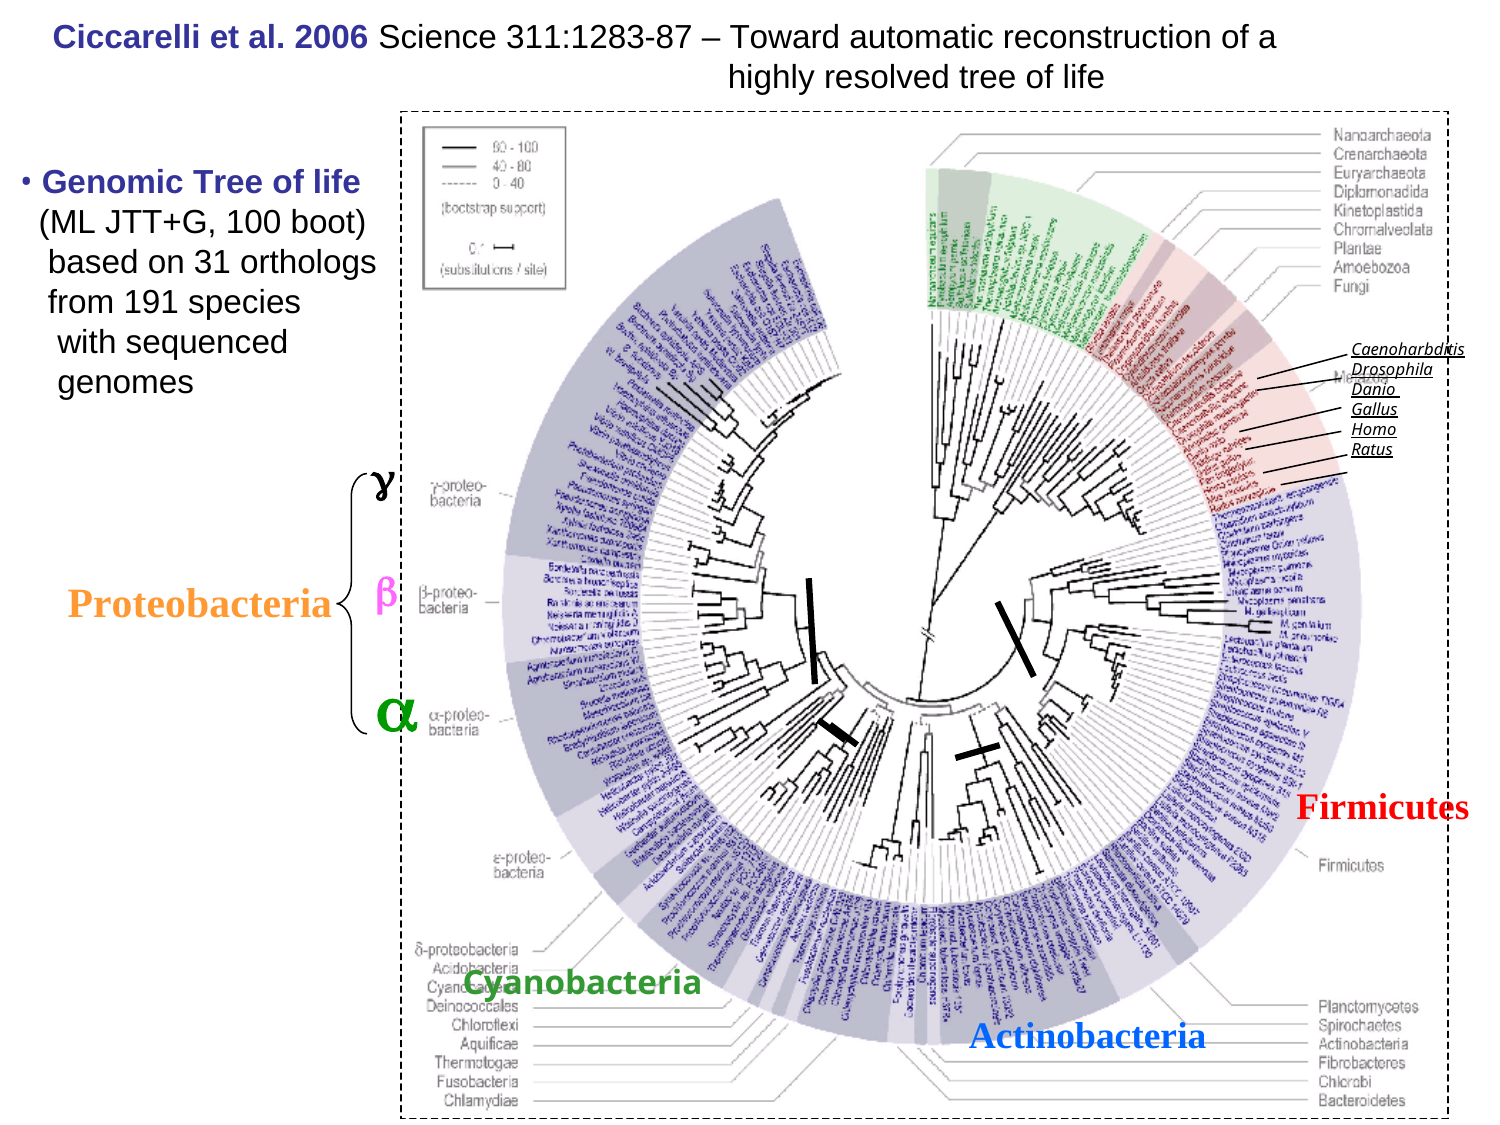

Ciccarelli et al. 2006 Science 311:1283-87 – Toward automatic reconstruction of a
 highly resolved tree of life
Caenoharbditis
Drosophila
Danio
Gallus
Homo
Ratus
Cyanobacteria
Actinobacteria
 Genomic Tree of life
 (ML JTT+G, 100 boot)
 based on 31 orthologs
 from 191 species
 with sequenced
 genomes


Proteobacteria

Firmicutes